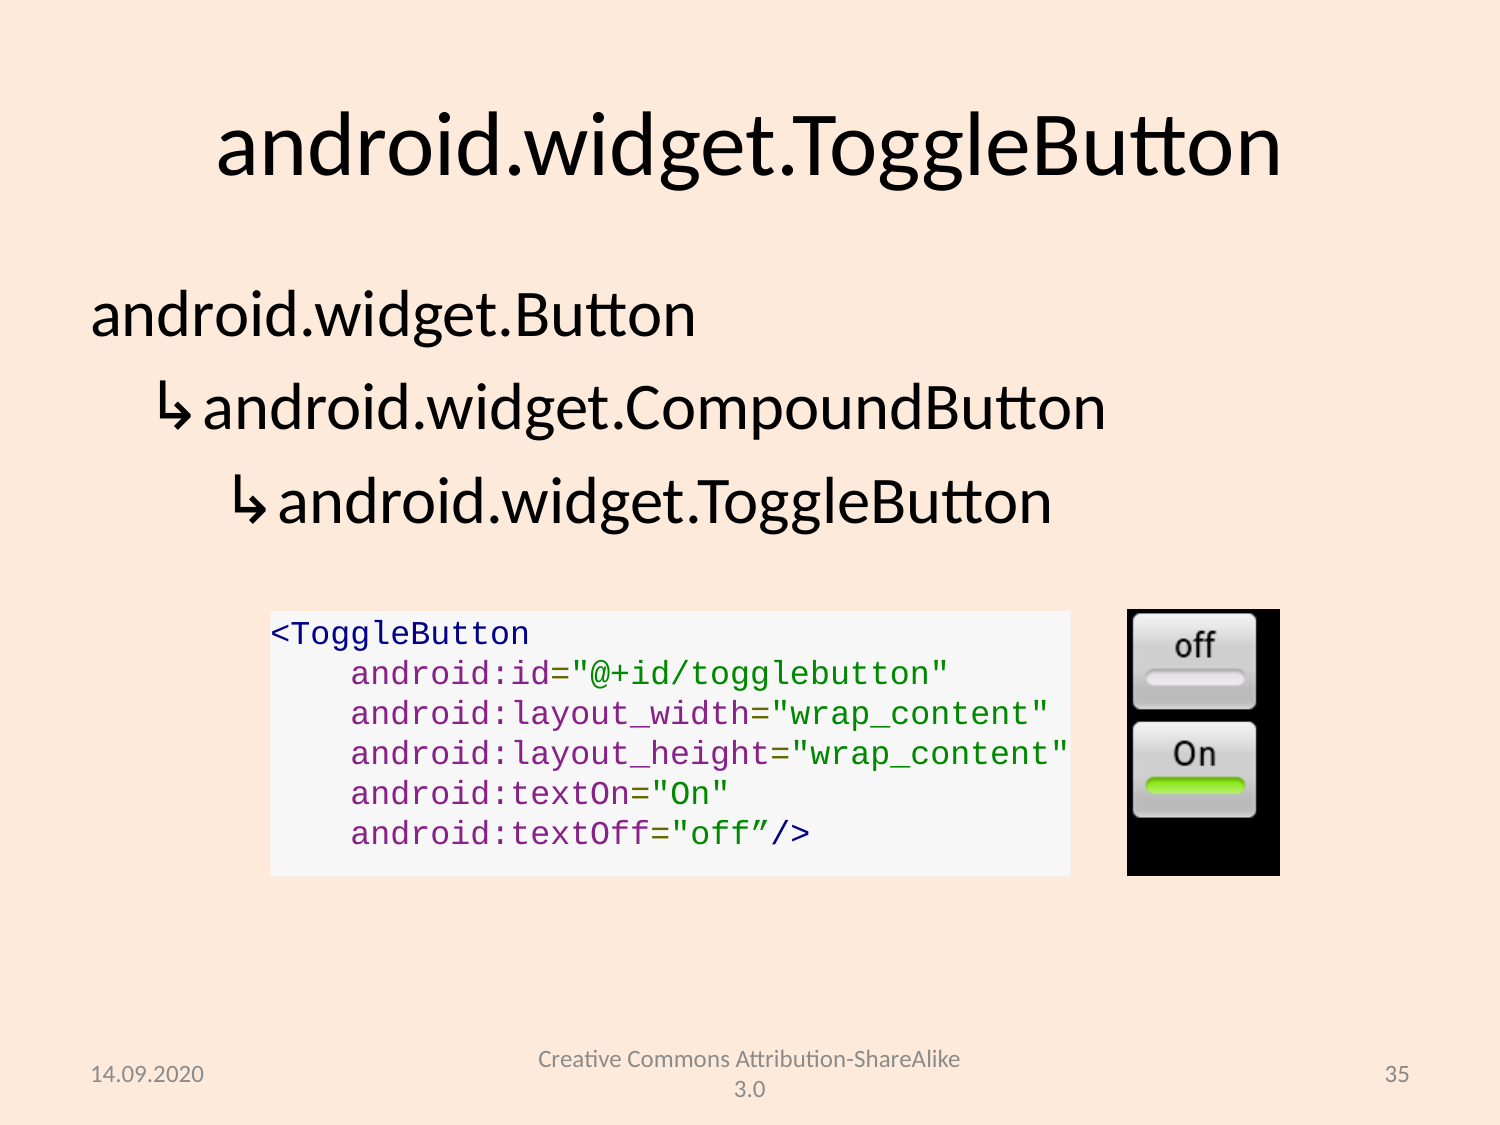

# android.widget.ToggleButton
android.widget.Button
	↳android.widget.CompoundButton
		↳android.widget.ToggleButton
<ToggleButton
    android:id="@+id/togglebutton"
    android:layout_width="wrap_content"
    android:layout_height="wrap_content"
    android:textOn="On"
    android:textOff="off”/>
14.09.2020
Creative Commons Attribution-ShareAlike 3.0